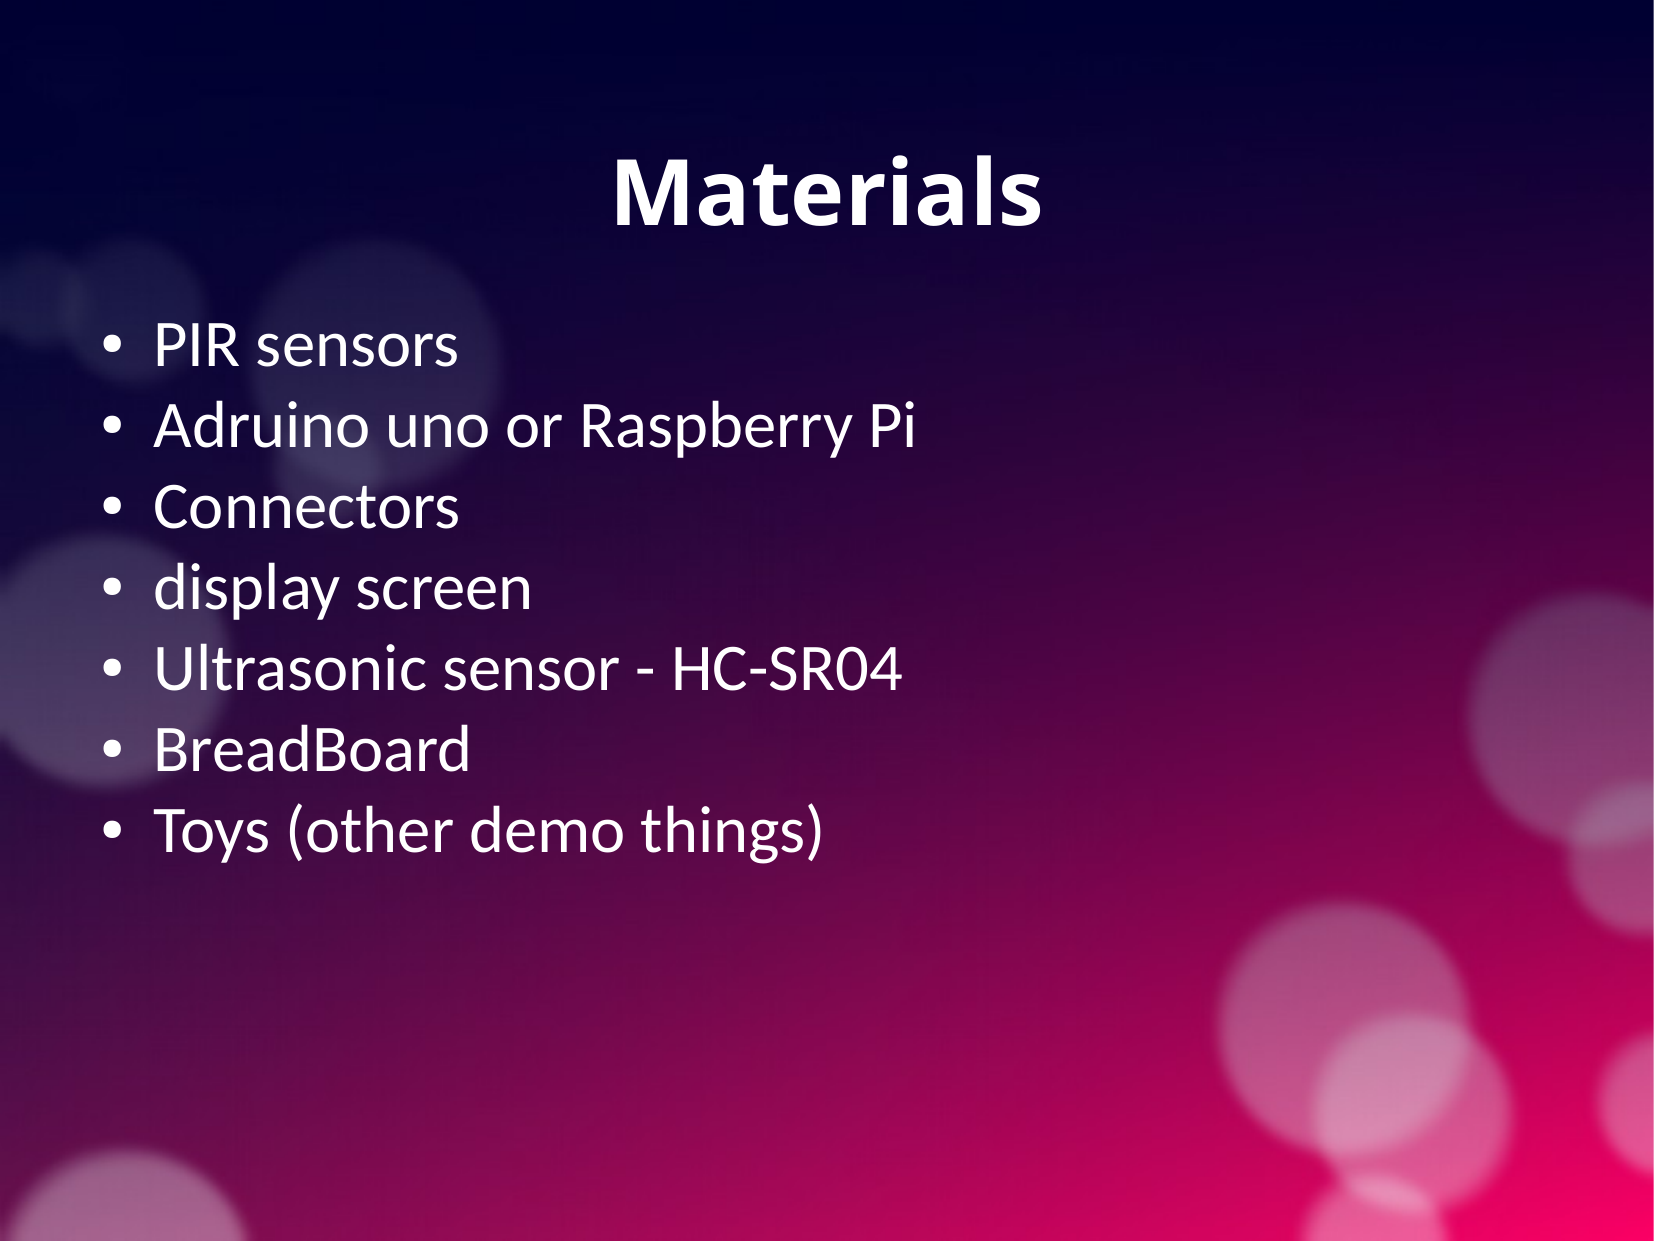

# Materials
PIR sensors
Adruino uno or Raspberry Pi
Connectors
display screen
Ultrasonic sensor - HC-SR04
BreadBoard
Toys (other demo things)